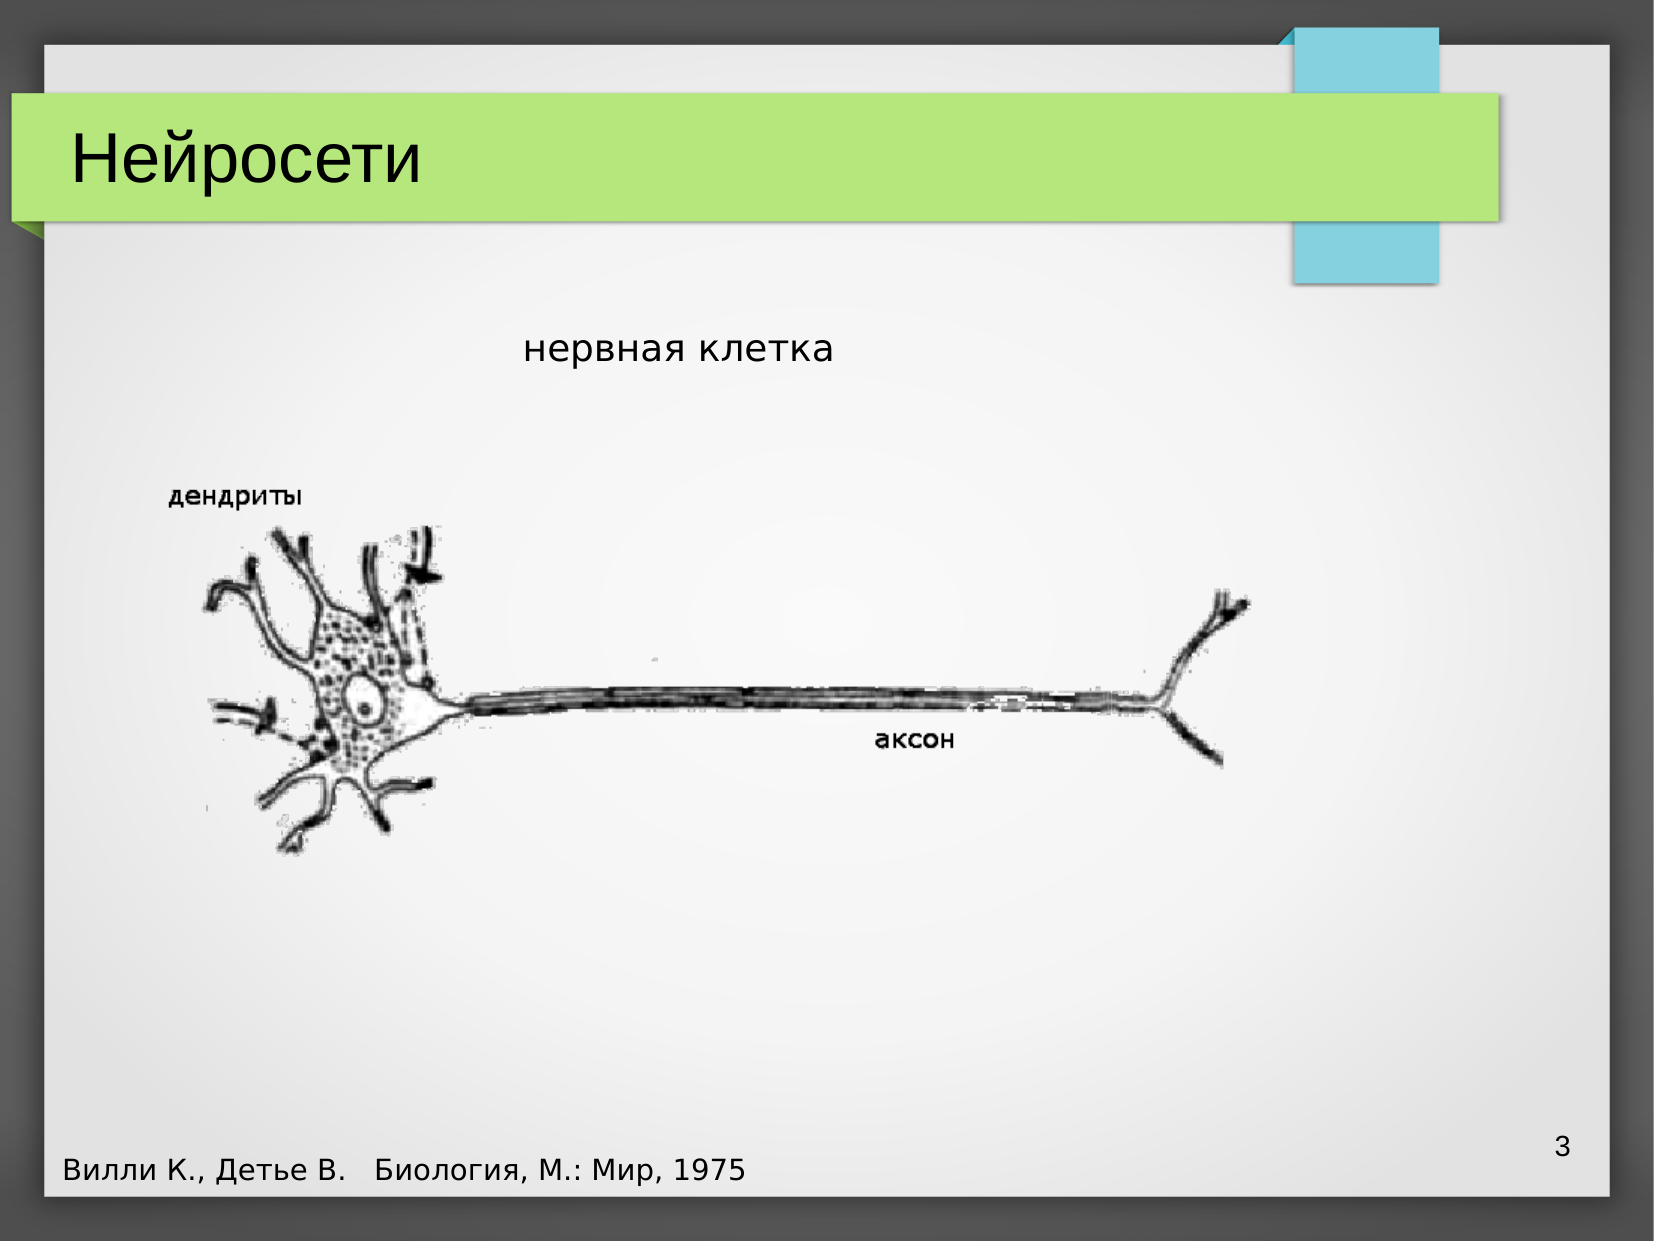

# Нейросети
нервная клетка
3
Вилли К., Детье В. Биология, М.: Мир, 1975